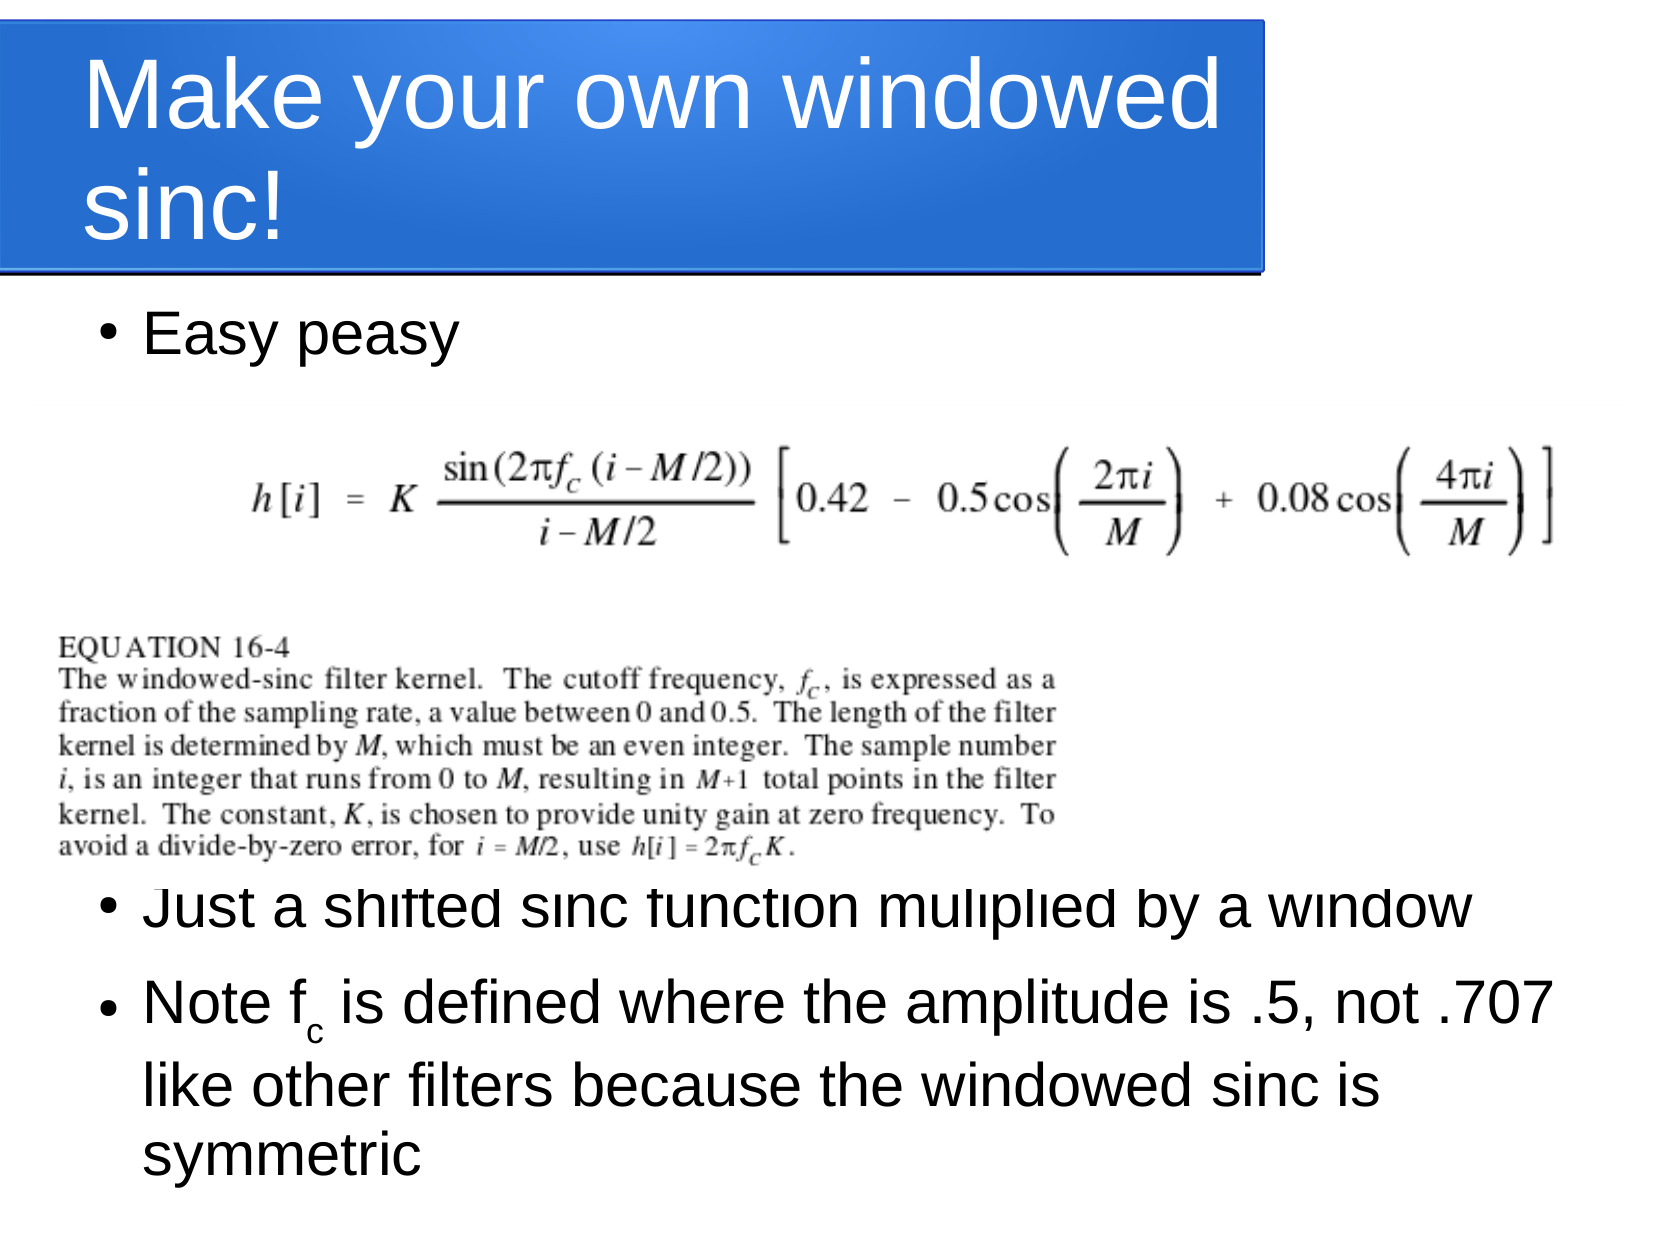

# Make your own windowed sinc!
Easy peasy
Just a shifted sinc function muliplied by a window
Note fc is defined where the amplitude is .5, not .707 like other filters because the windowed sinc is symmetric